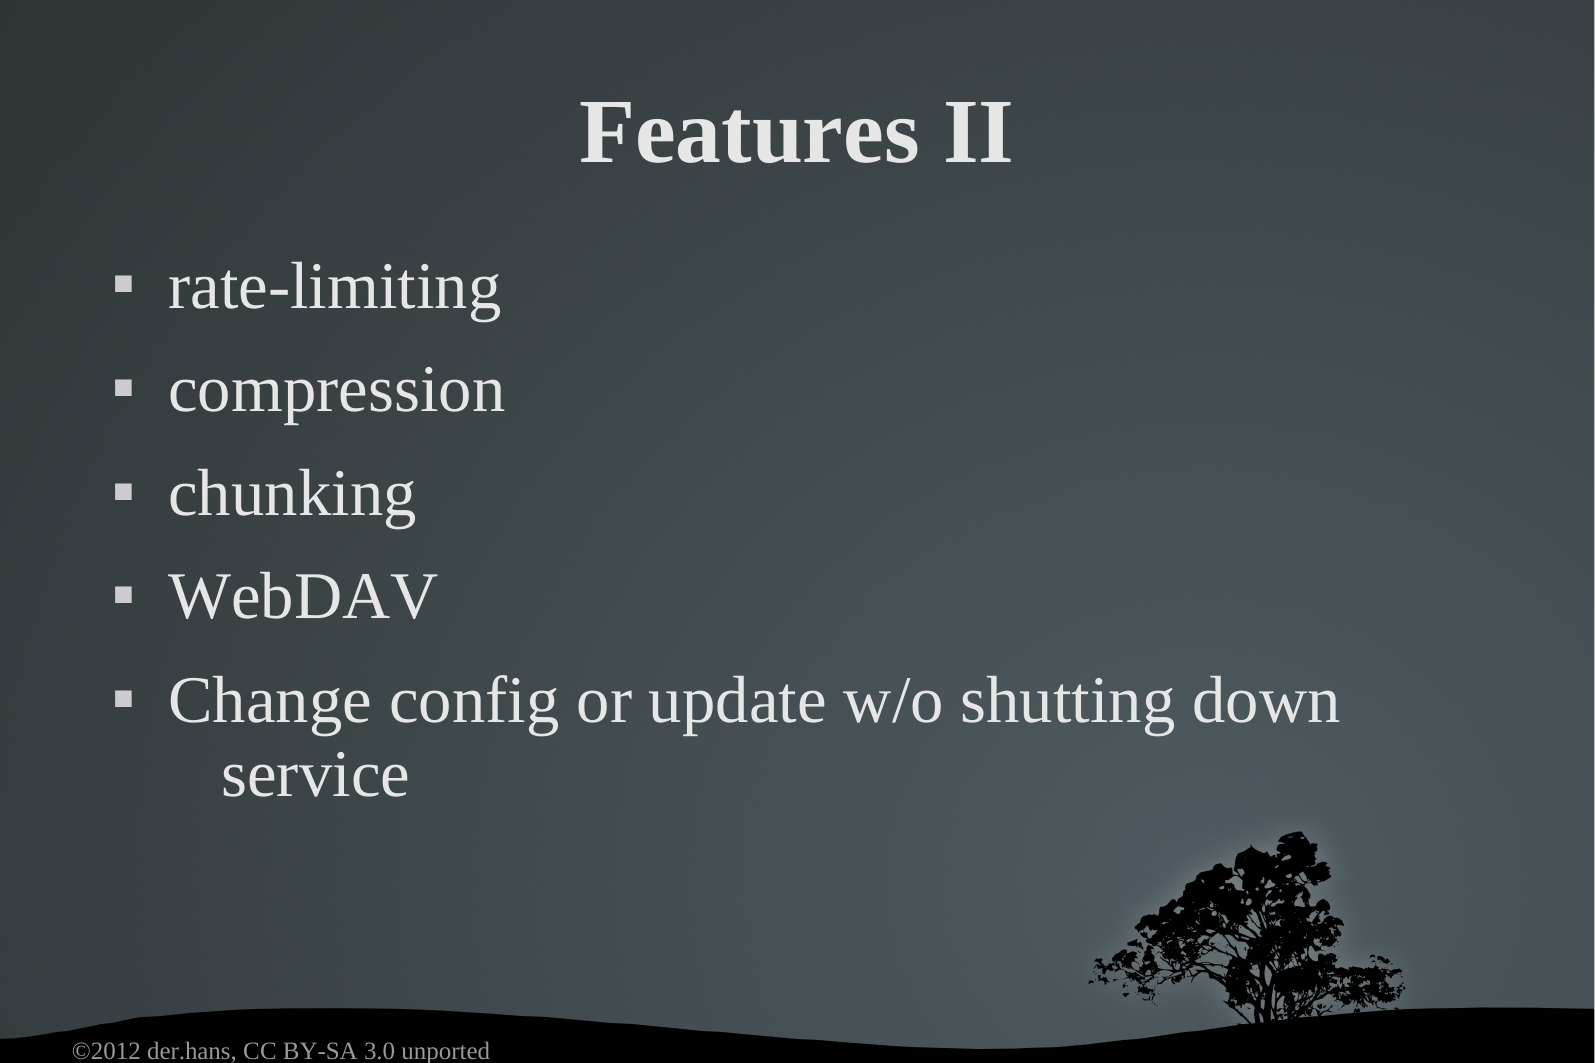

# Features II
rate-limiting
compression
chunking
WebDAV
Change config or update w/o shutting down service
©2012 der.hans, CC BY-SA 3.0 unported